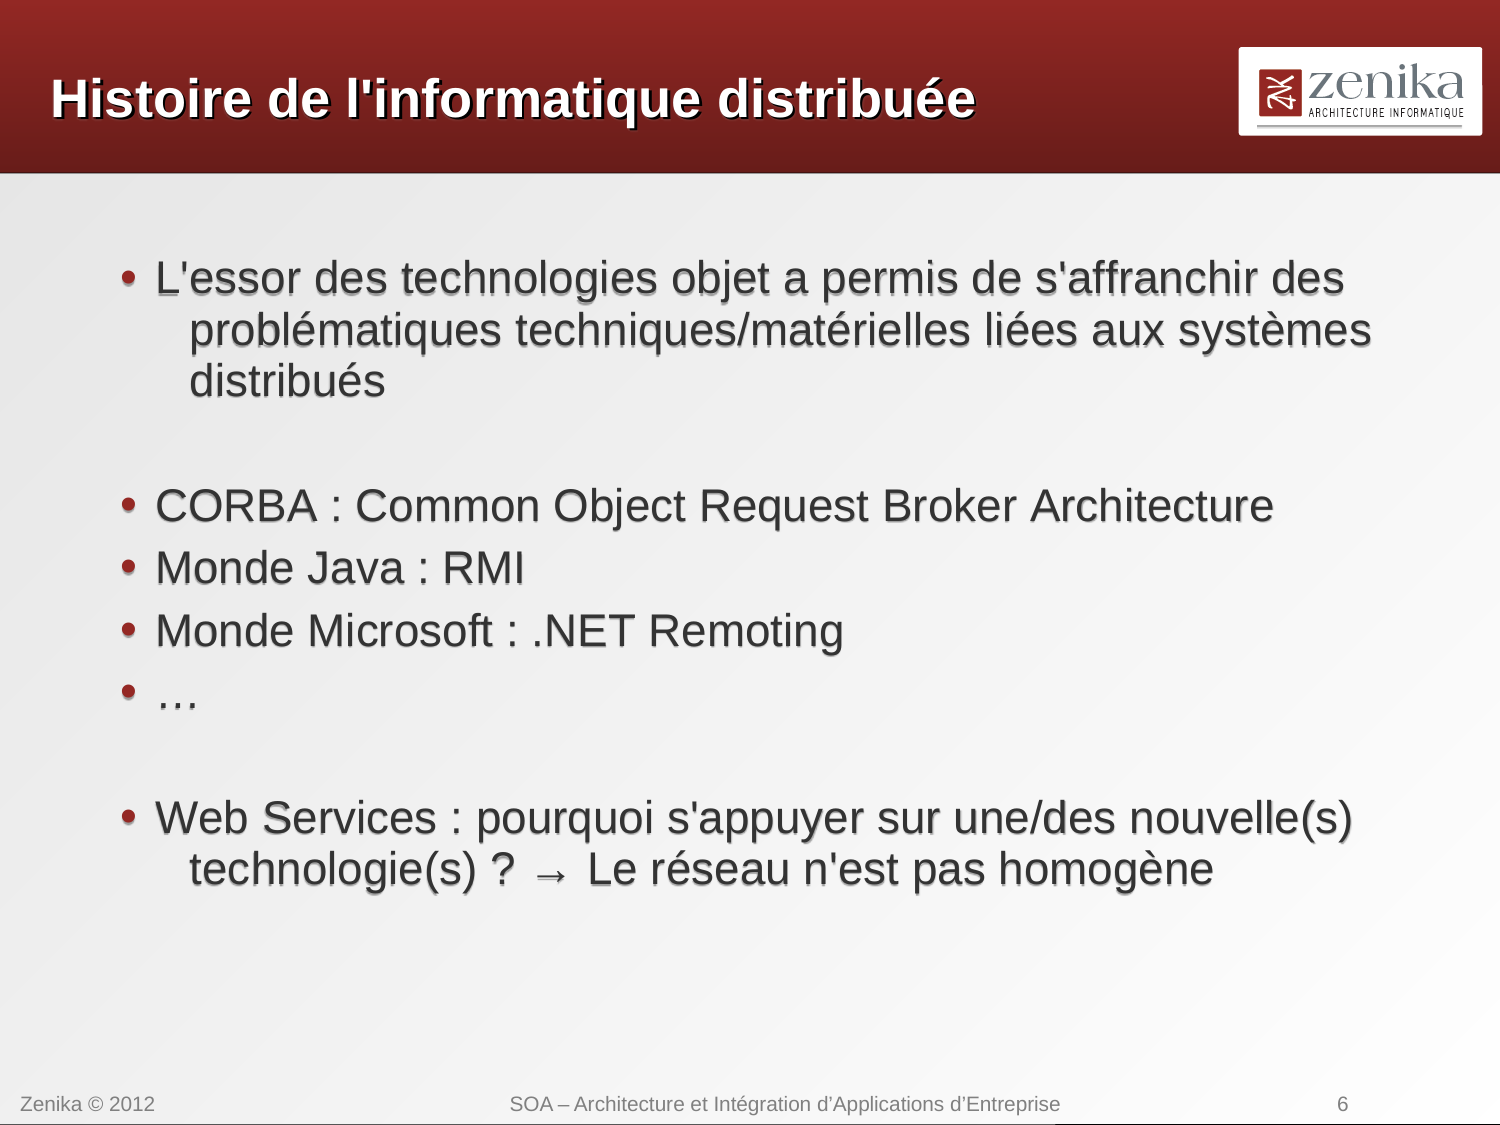

# Histoire de l'informatique distribuée
L'essor des technologies objet a permis de s'affranchir des problématiques techniques/matérielles liées aux systèmes distribués
CORBA : Common Object Request Broker Architecture
Monde Java : RMI
Monde Microsoft : .NET Remoting
…
Web Services : pourquoi s'appuyer sur une/des nouvelle(s) technologie(s) ? → Le réseau n'est pas homogène